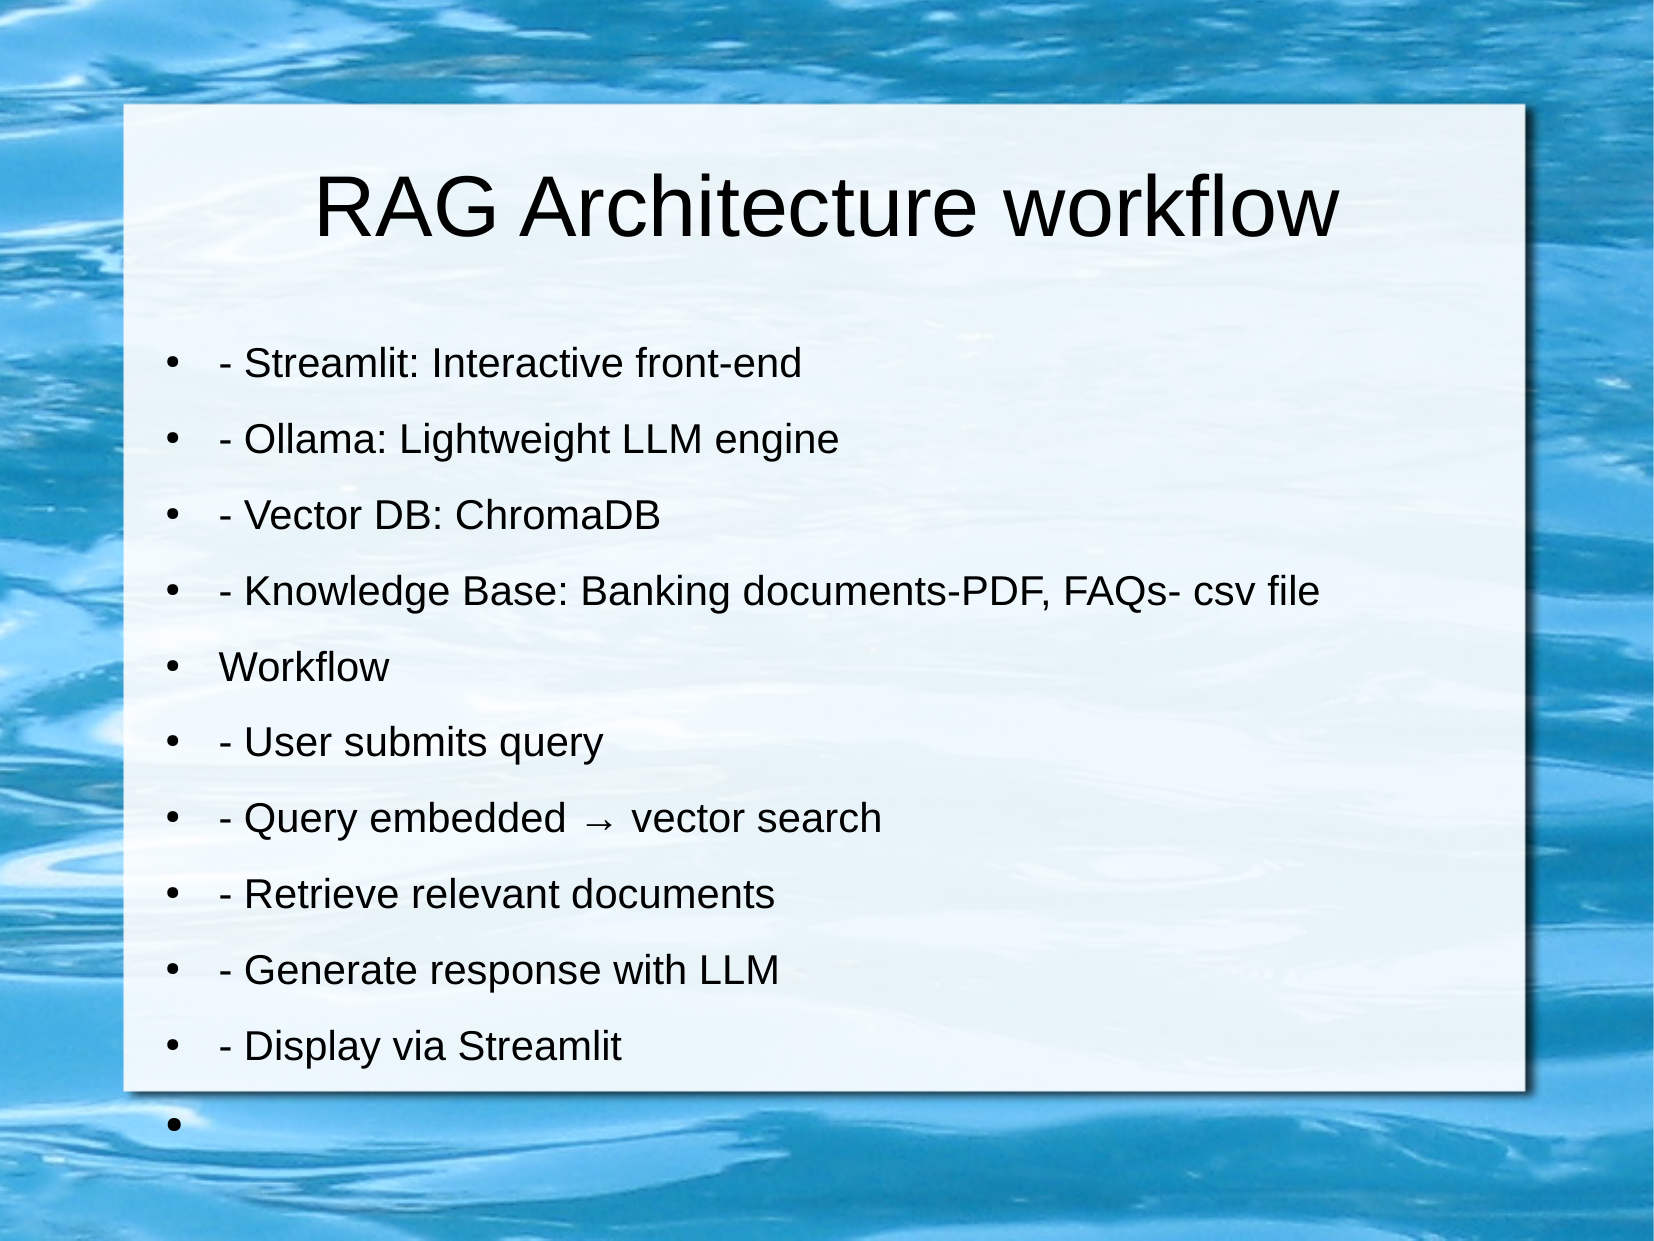

# RAG Architecture workflow
- Streamlit: Interactive front-end
- Ollama: Lightweight LLM engine
- Vector DB: ChromaDB
- Knowledge Base: Banking documents-PDF, FAQs- csv file
Workflow
- User submits query
- Query embedded → vector search
- Retrieve relevant documents
- Generate response with LLM
- Display via Streamlit